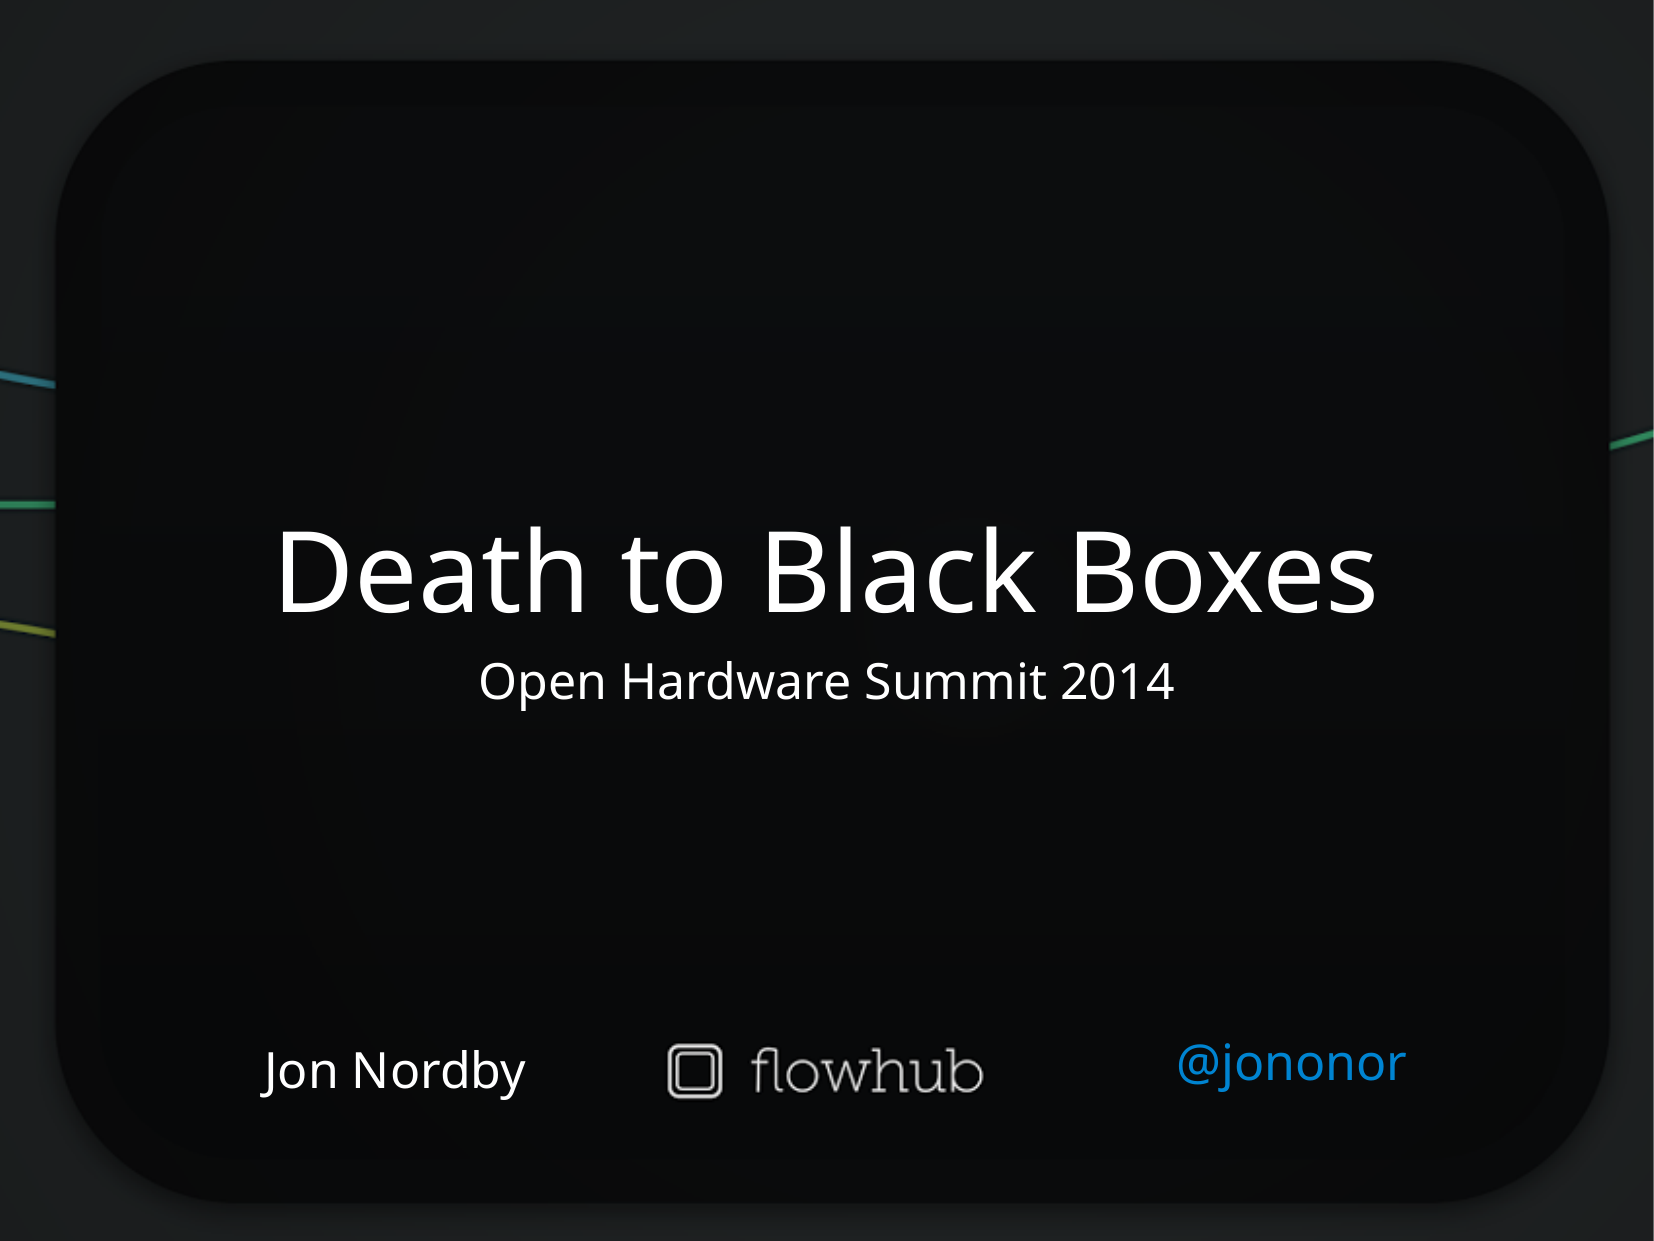

# Death to Black Boxes
Open Hardware Summit 2014
@jononor
Jon Nordby